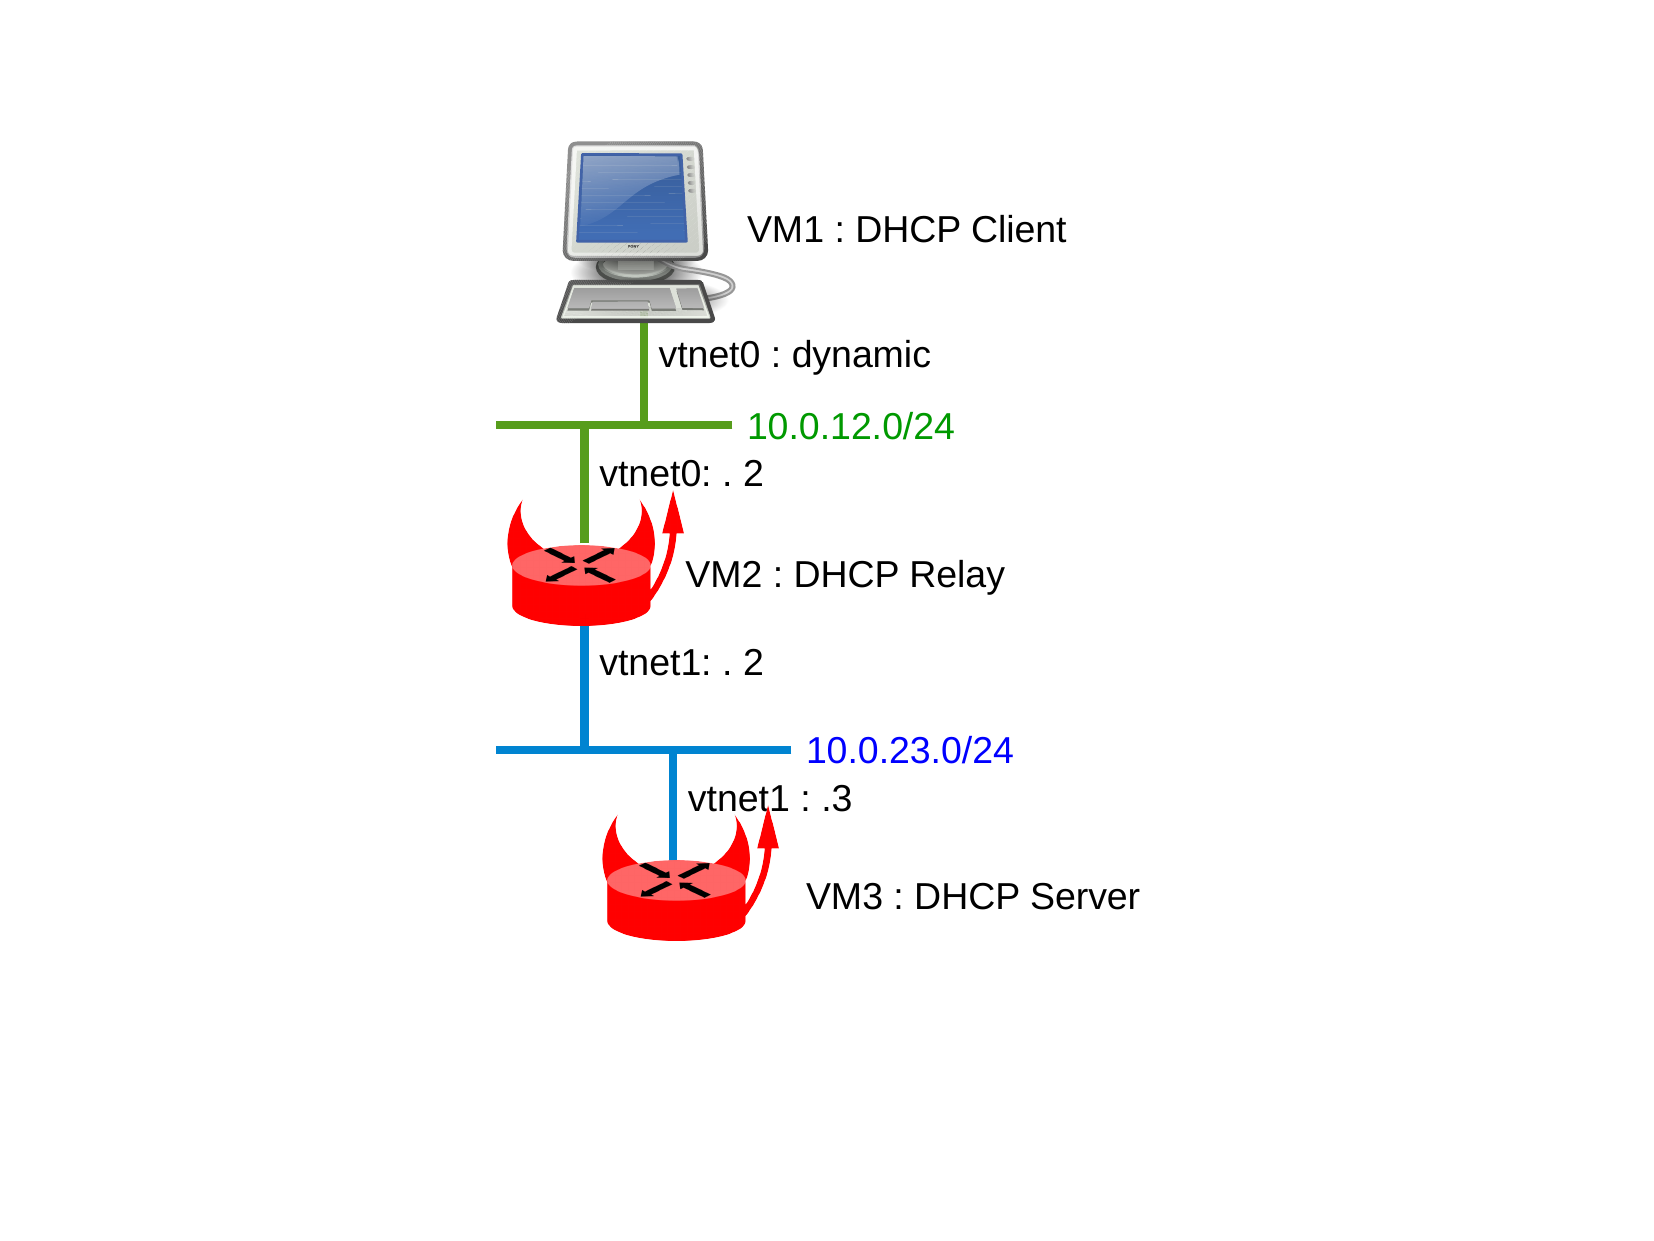

VM1 : DHCP Client
vtnet0 : dynamic
10.0.12.0/24
vtnet0: . 2
VM2 : DHCP Relay
vtnet1: . 2
10.0.23.0/24
vtnet1 : .3
VM3 : DHCP Server